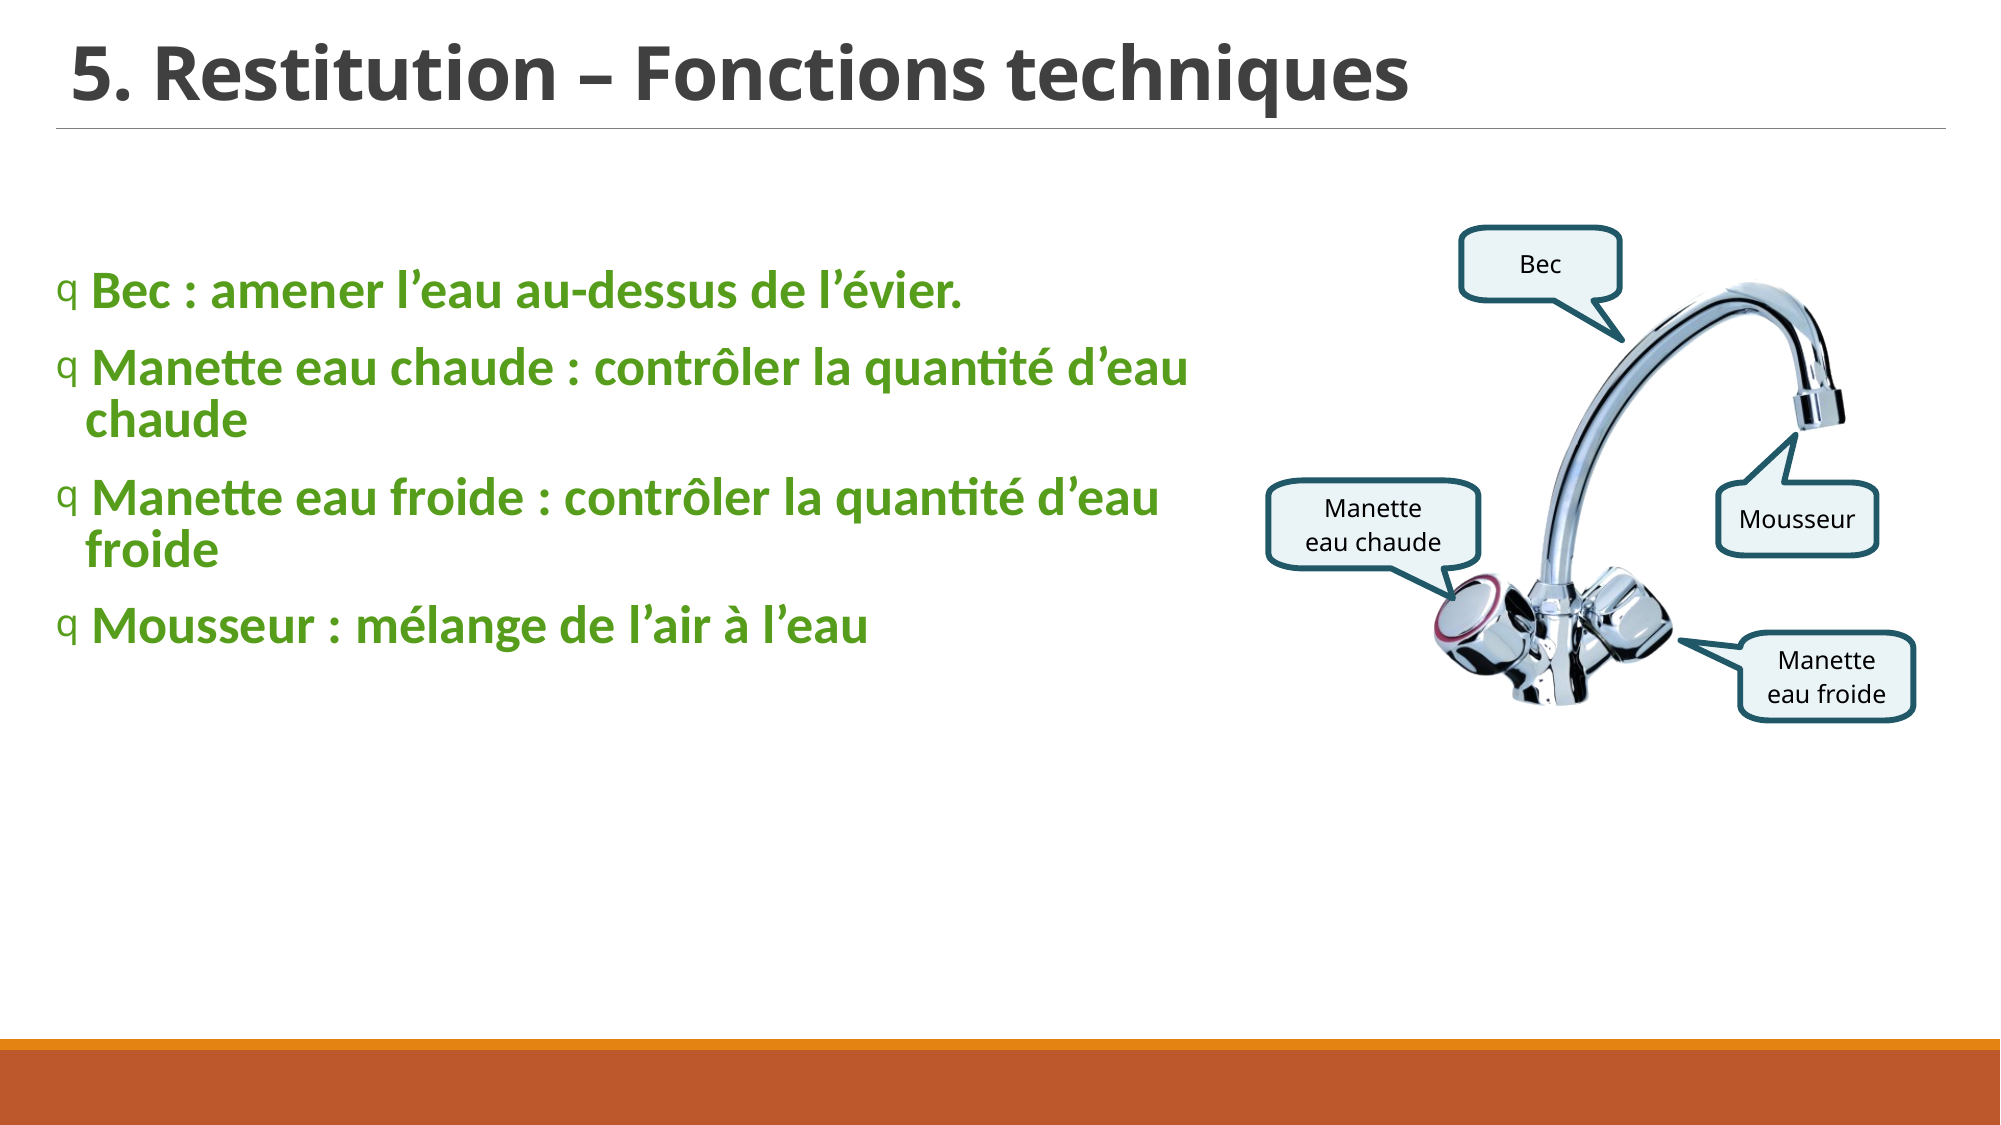

# 5. Restitution – Fonctions techniques
Bec
 Bec : amener l’eau au-dessus de l’évier.
 Manette eau chaude : contrôler la quantité d’eau chaude
 Manette eau froide : contrôler la quantité d’eau froide
 Mousseur : mélange de l’air à l’eau
Manette
eau chaude
Mousseur
Manette
eau froide